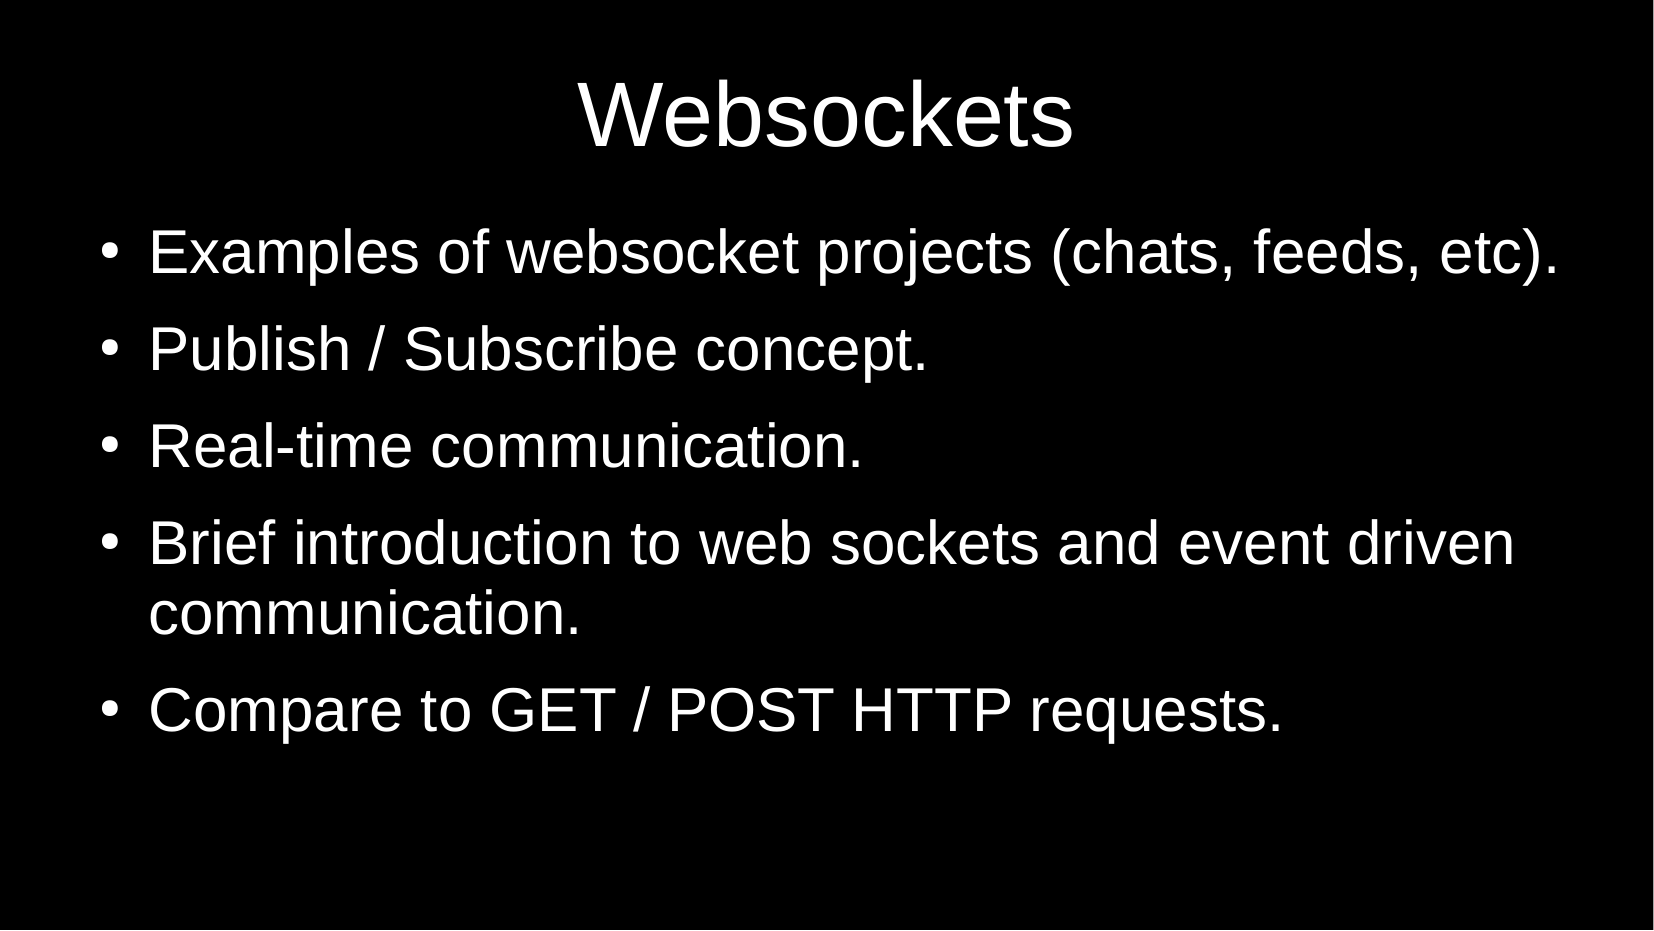

# Websockets
Examples of websocket projects (chats, feeds, etc).
Publish / Subscribe concept.
Real-time communication.
Brief introduction to web sockets and event driven communication.
Compare to GET / POST HTTP requests.